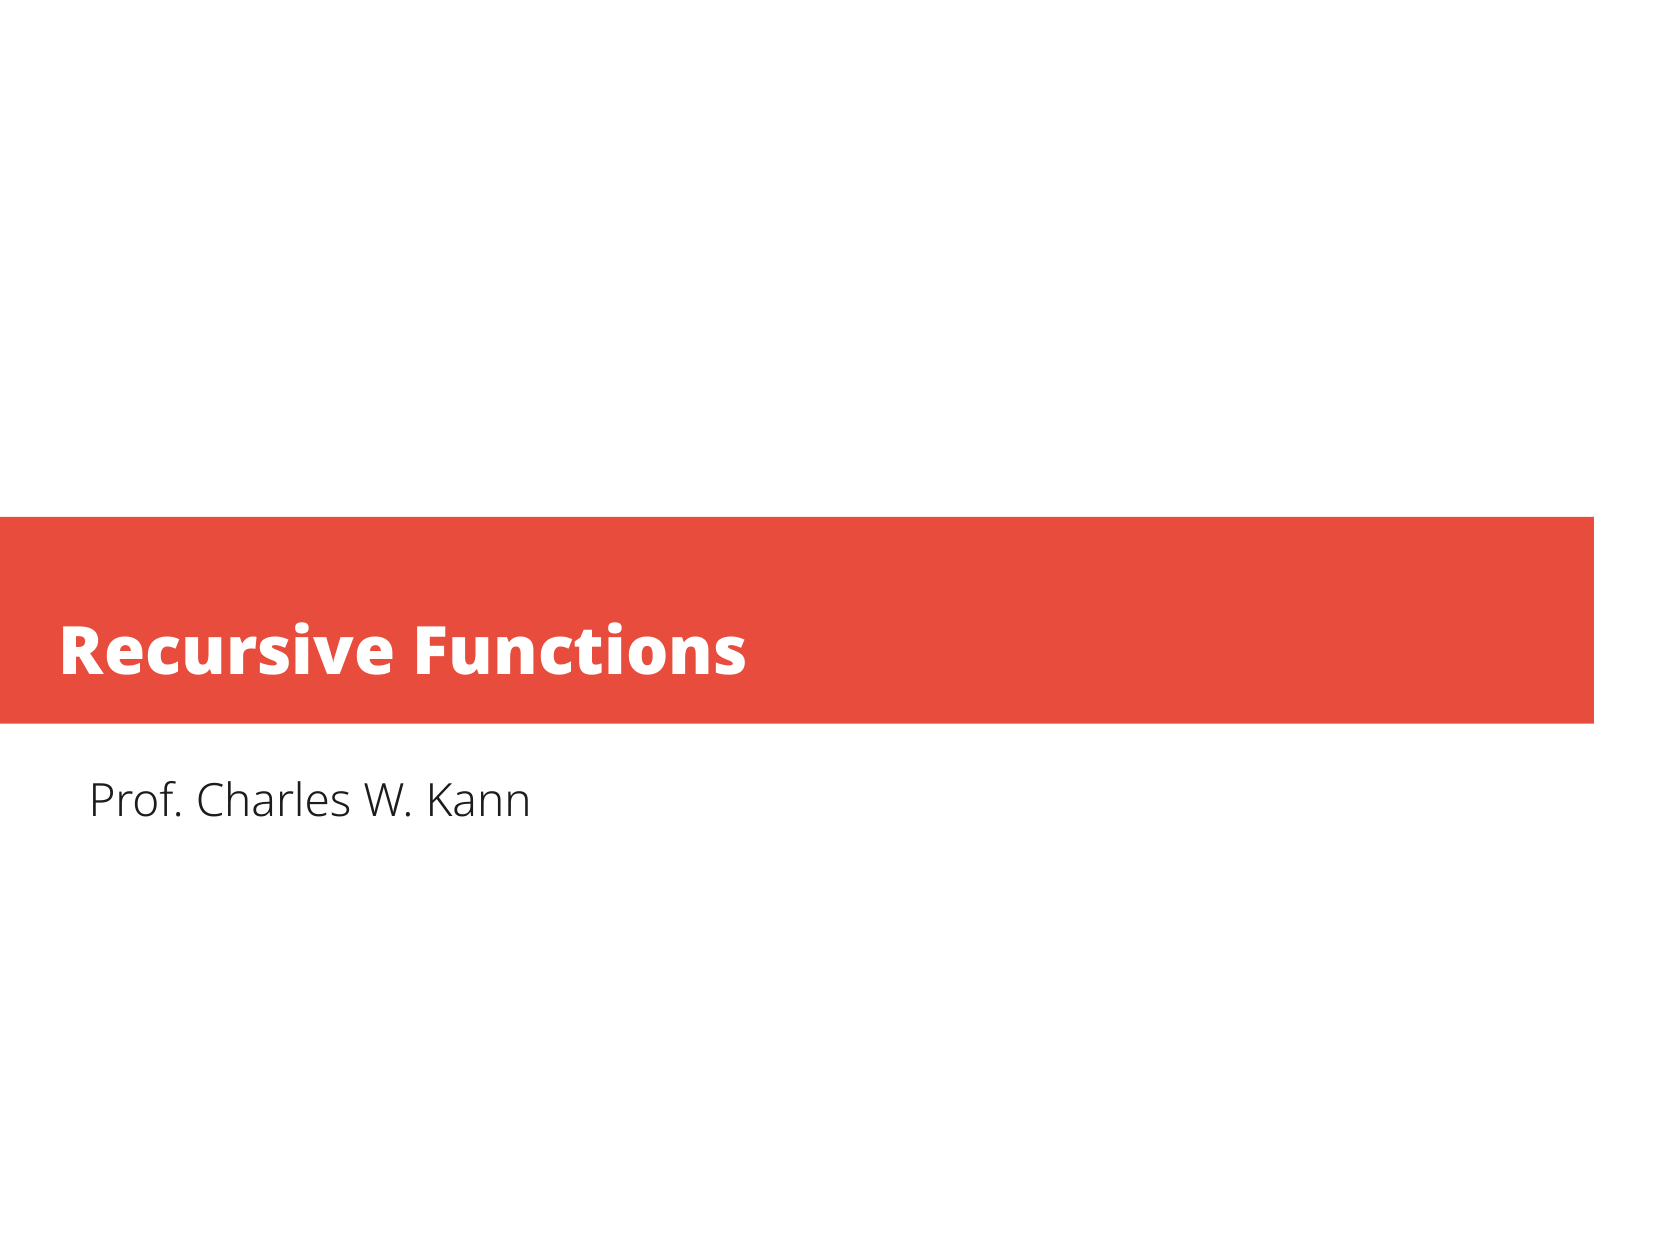

# Recursive Functions
Prof. Charles W. Kann